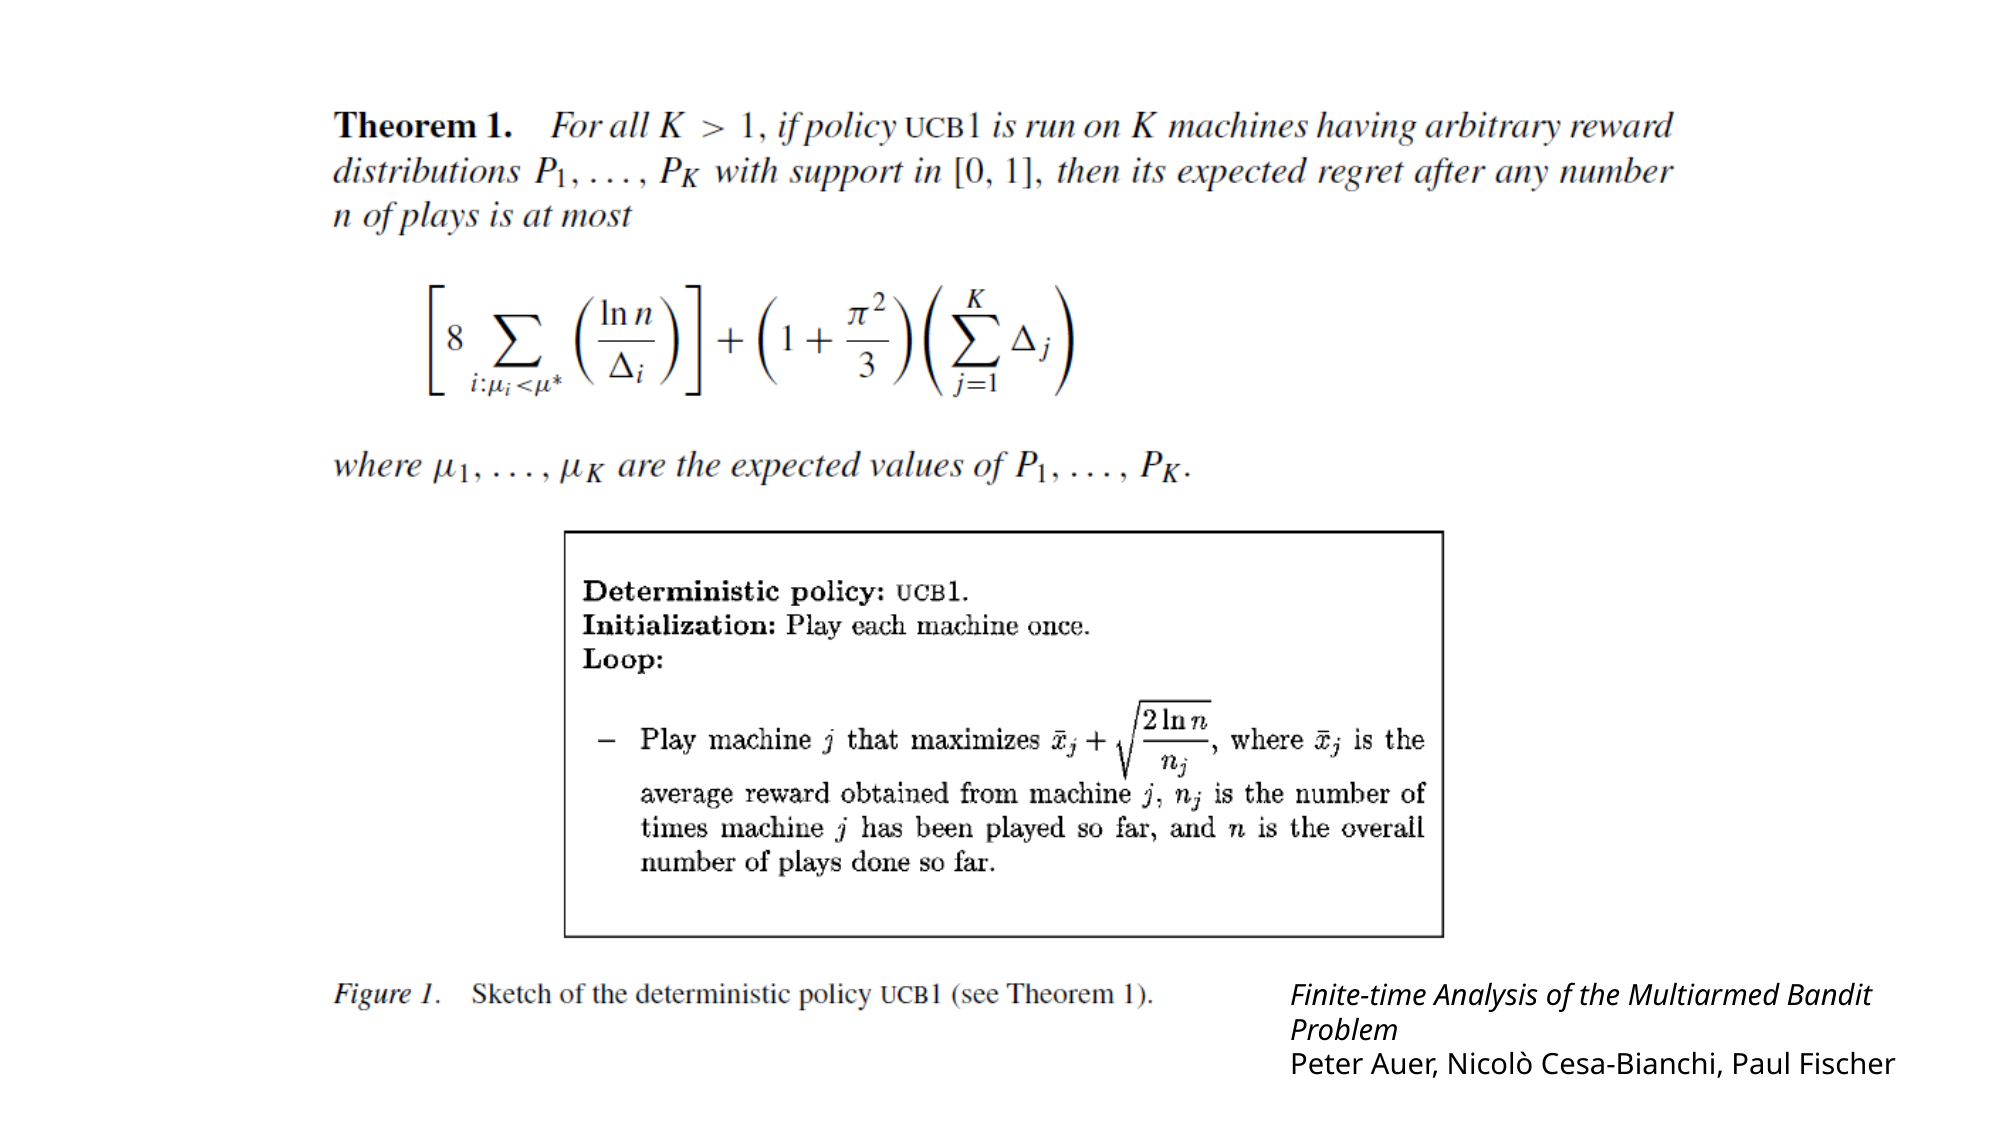

Finite-time Analysis of the Multiarmed Bandit Problem
Peter Auer, Nicolò Cesa-Bianchi, Paul Fischer